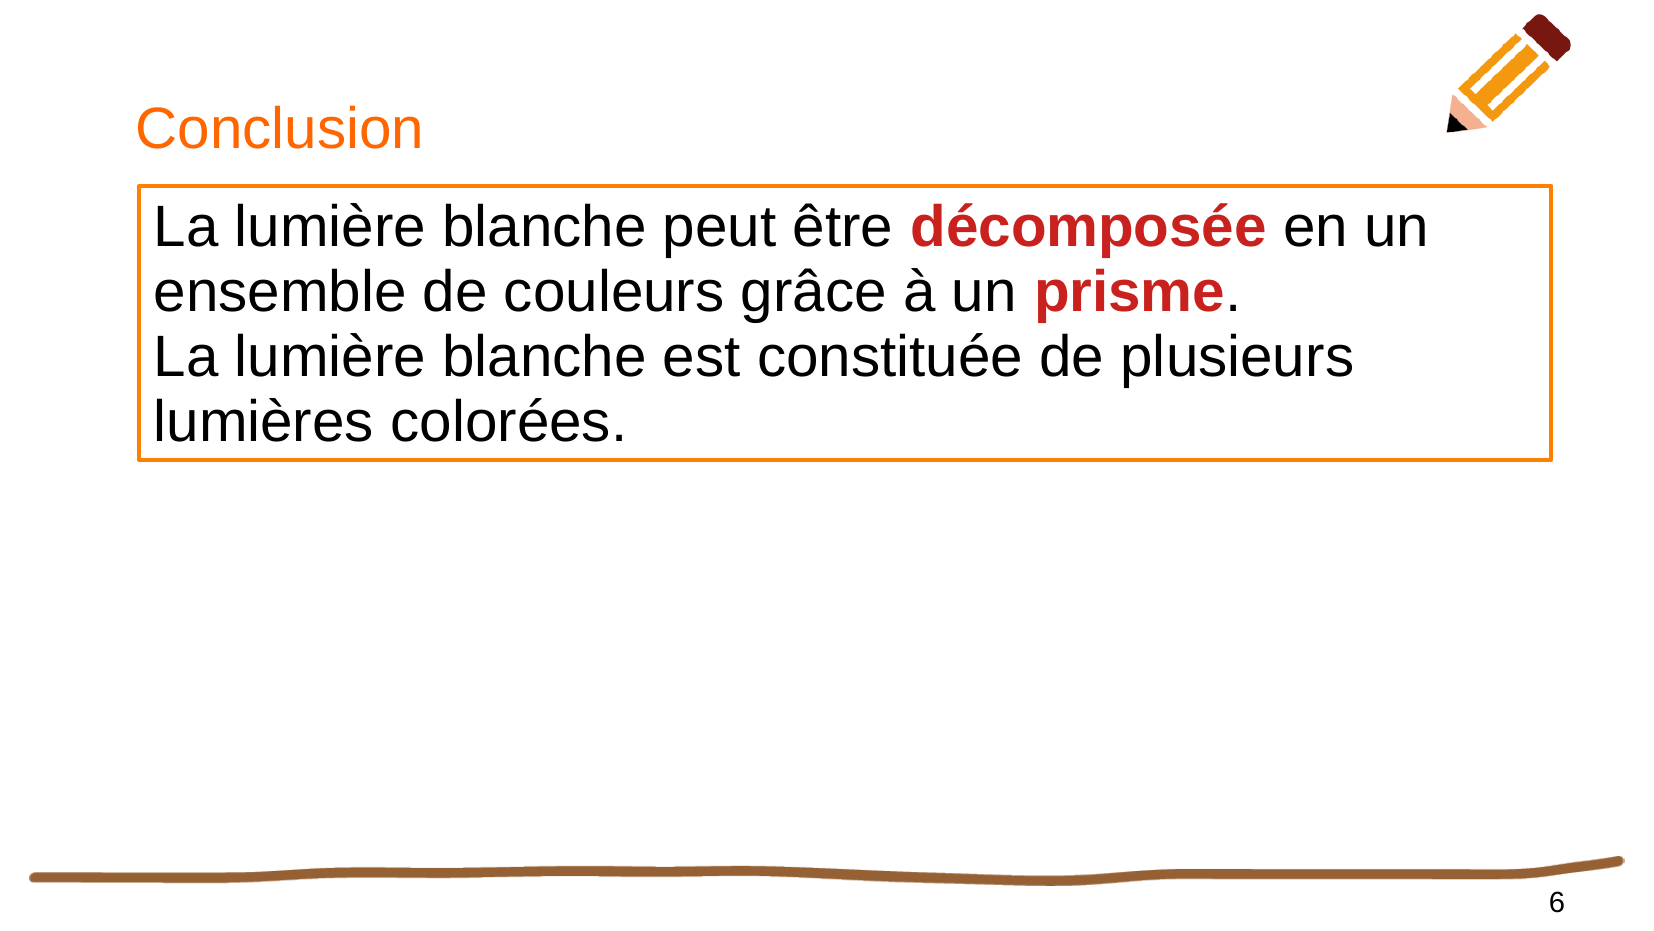

# Conclusion
La lumière blanche peut être décomposée en un ensemble de couleurs grâce à un prisme.
La lumière blanche est constituée de plusieurs lumières colorées.
6